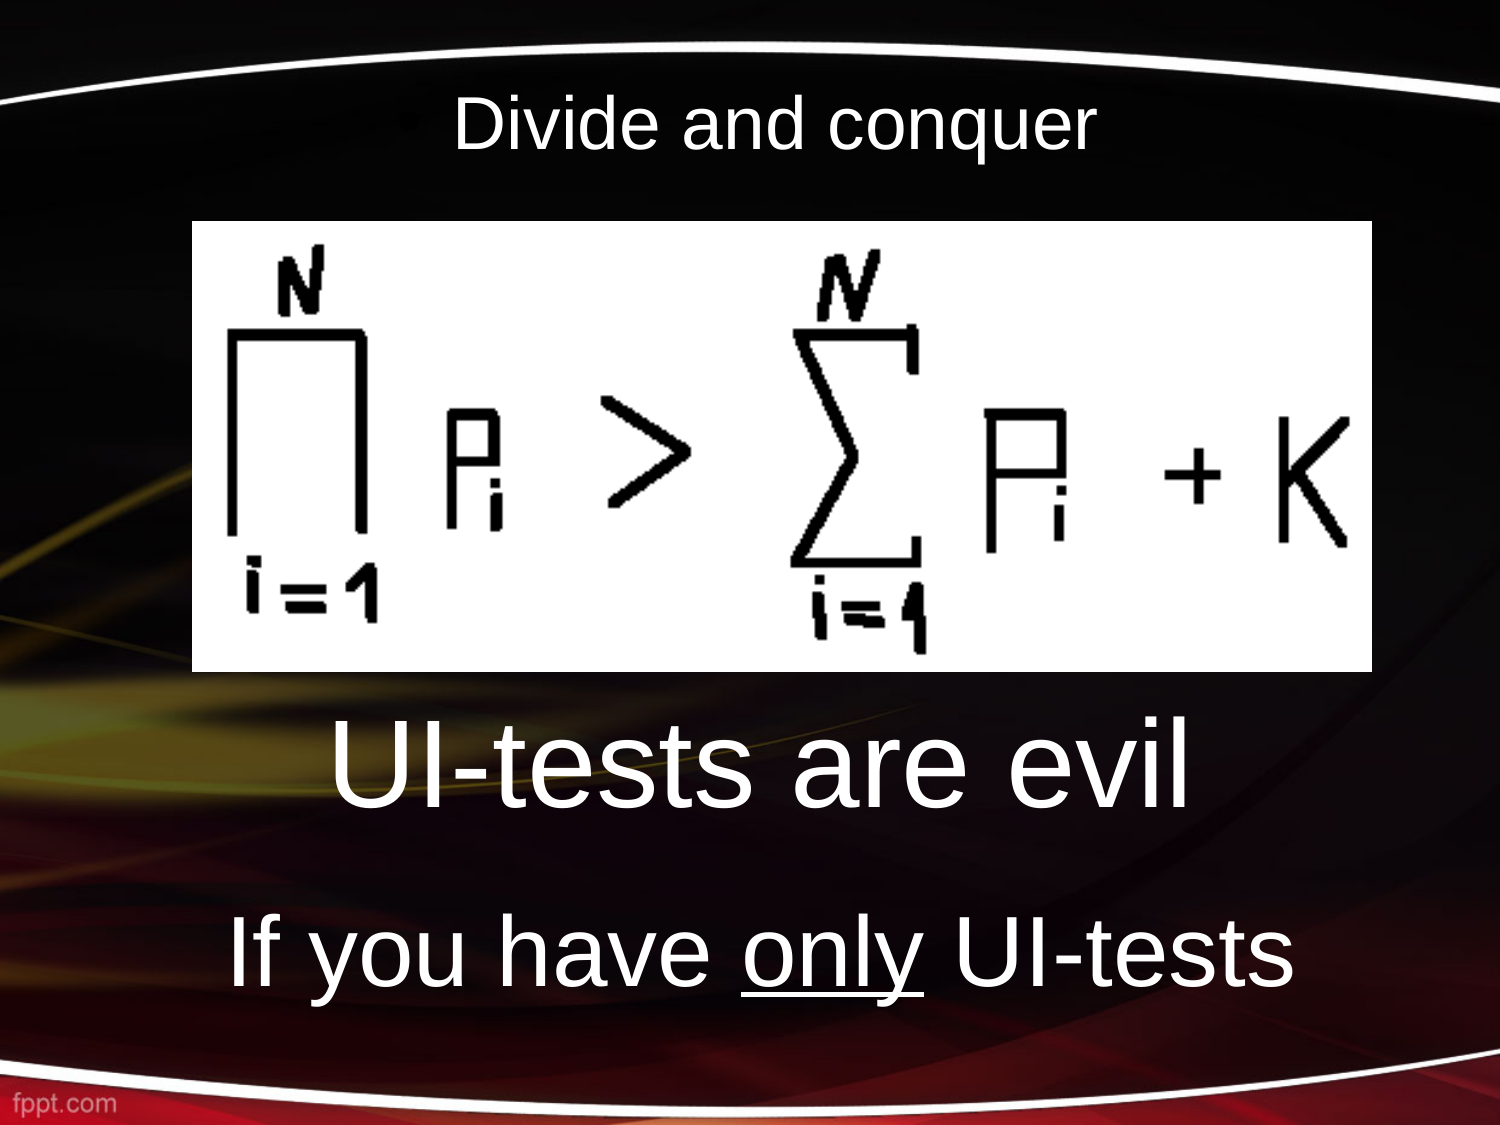

# Divide and conquer
UI-tests are evil
If you have only UI-tests